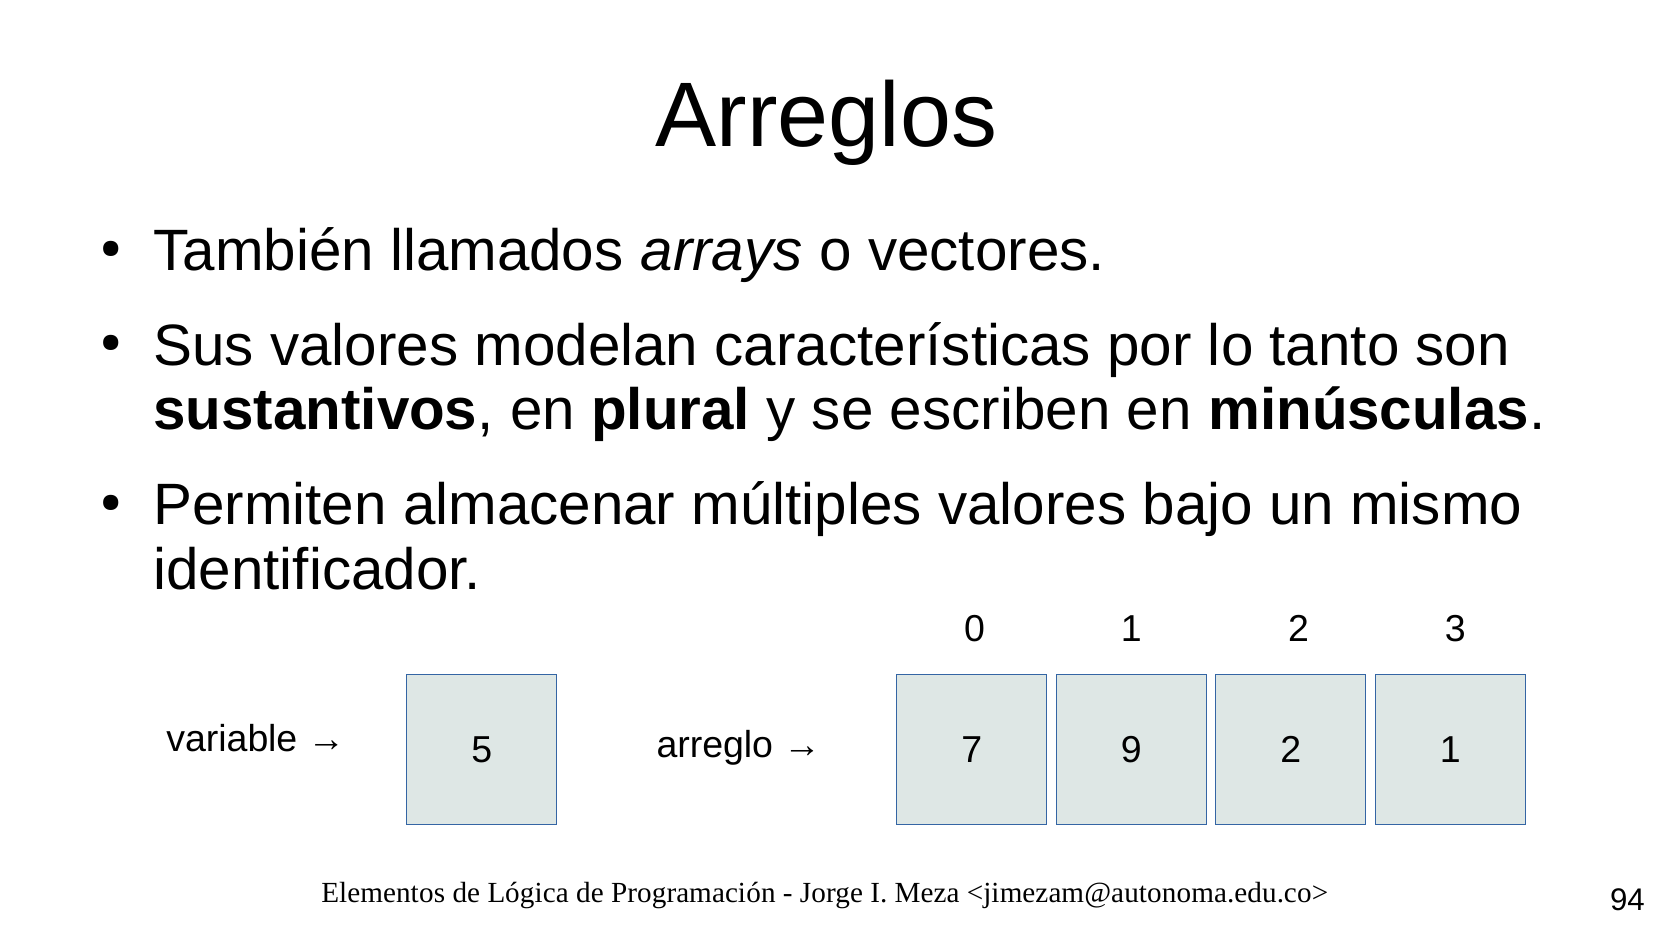

# Arreglos
También llamados arrays o vectores.
Sus valores modelan características por lo tanto son sustantivos, en plural y se escriben en minúsculas.
Permiten almacenar múltiples valores bajo un mismo identificador.
0 1 2 3
5
7
9
2
1
variable →
arreglo →
Elementos de Lógica de Programación - Jorge I. Meza <jimezam@autonoma.edu.co>